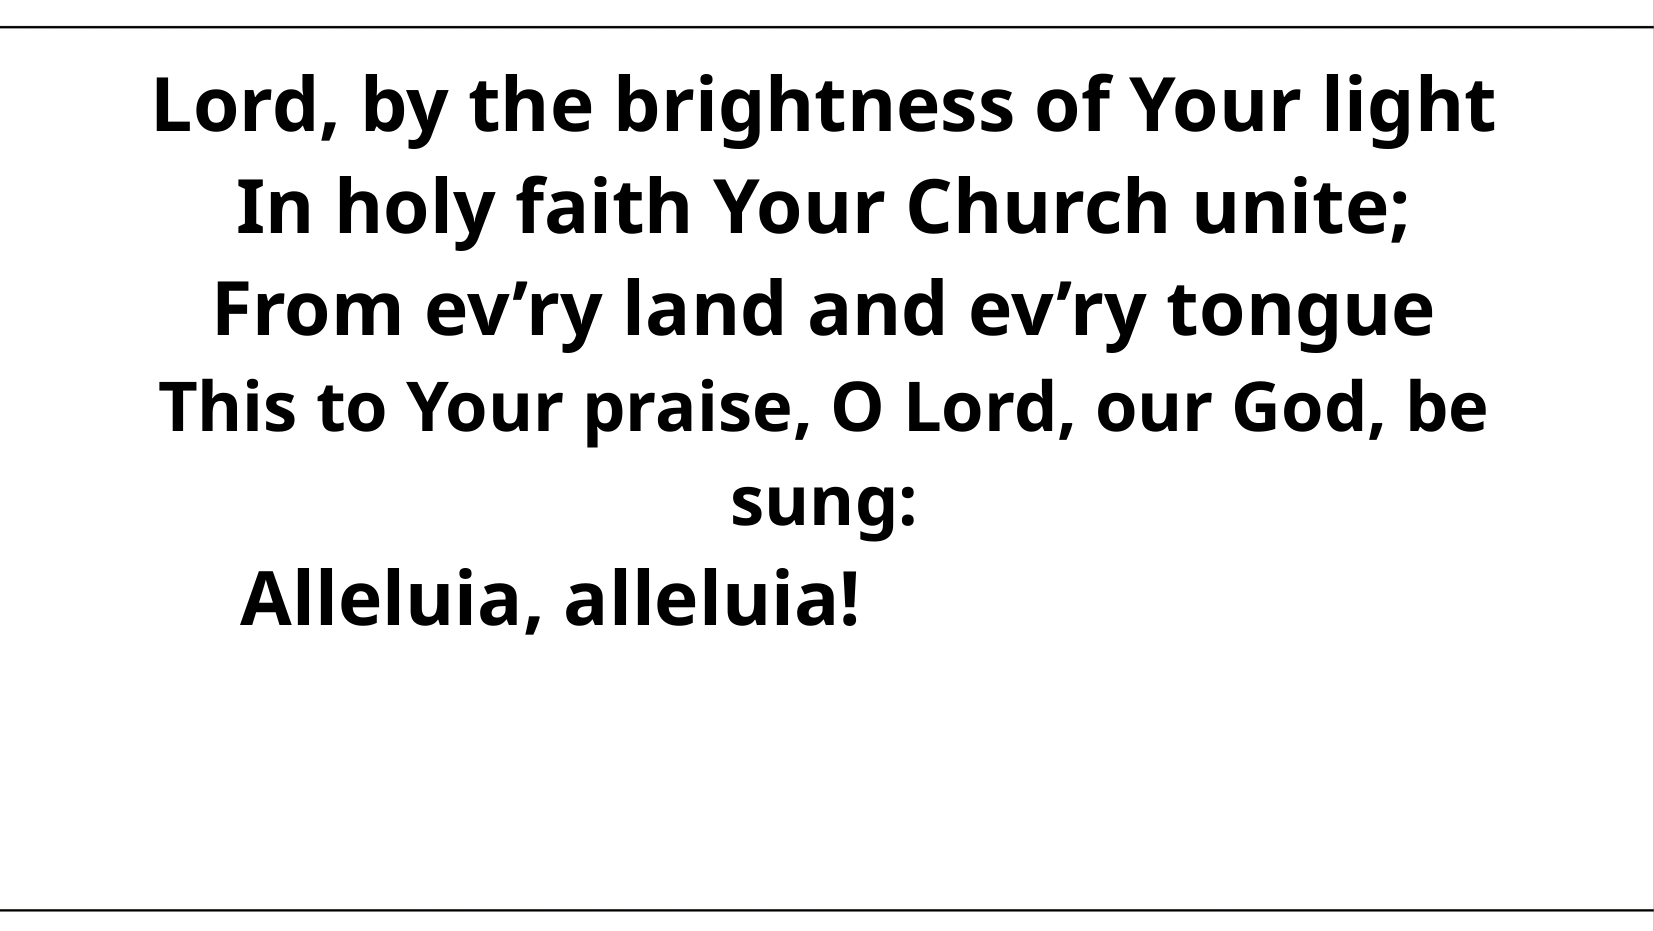

Lord, by the brightness of Your light
In holy faith Your Church unite;
From ev’ry land and ev’ry tongue
This to Your praise, O Lord, our God, be sung:
Alleluia, alleluia!